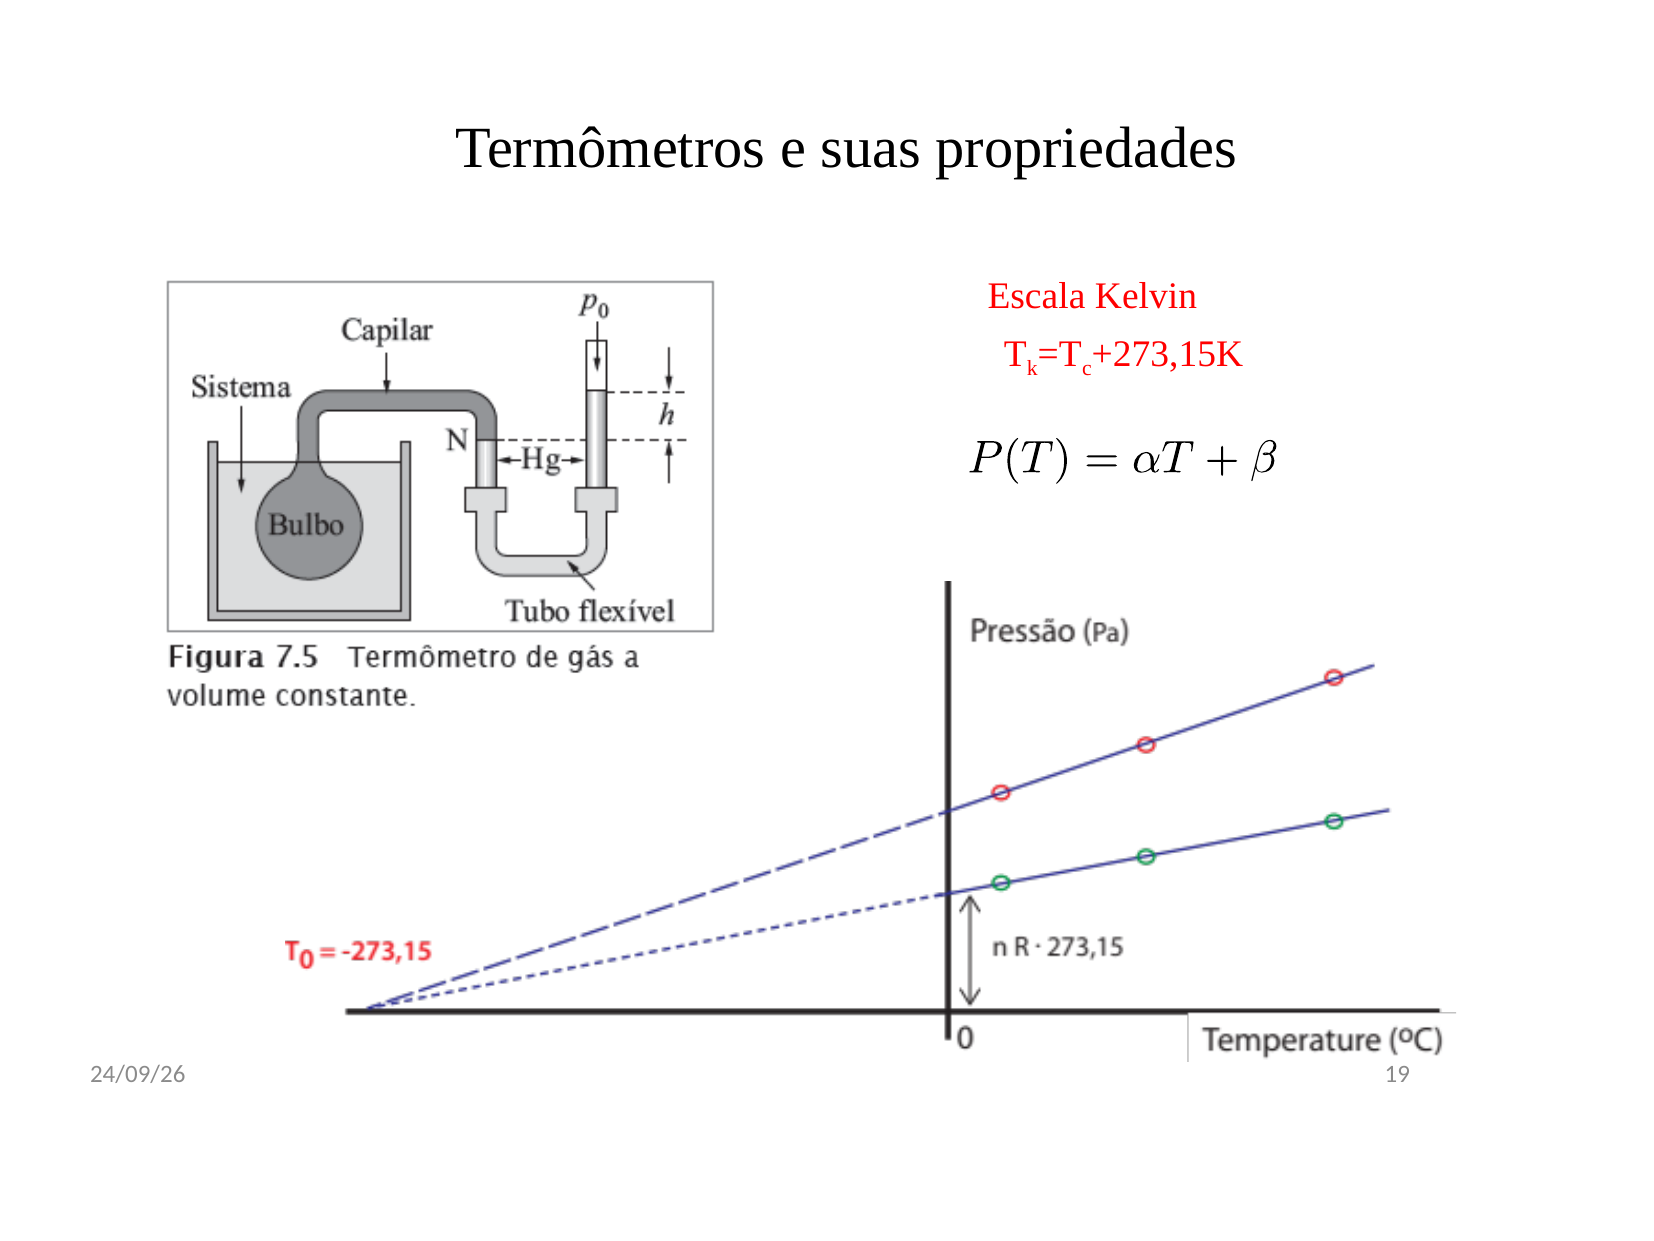

Termômetros e suas propriedades
Escala Kelvin
Tk=Tc+273,15K